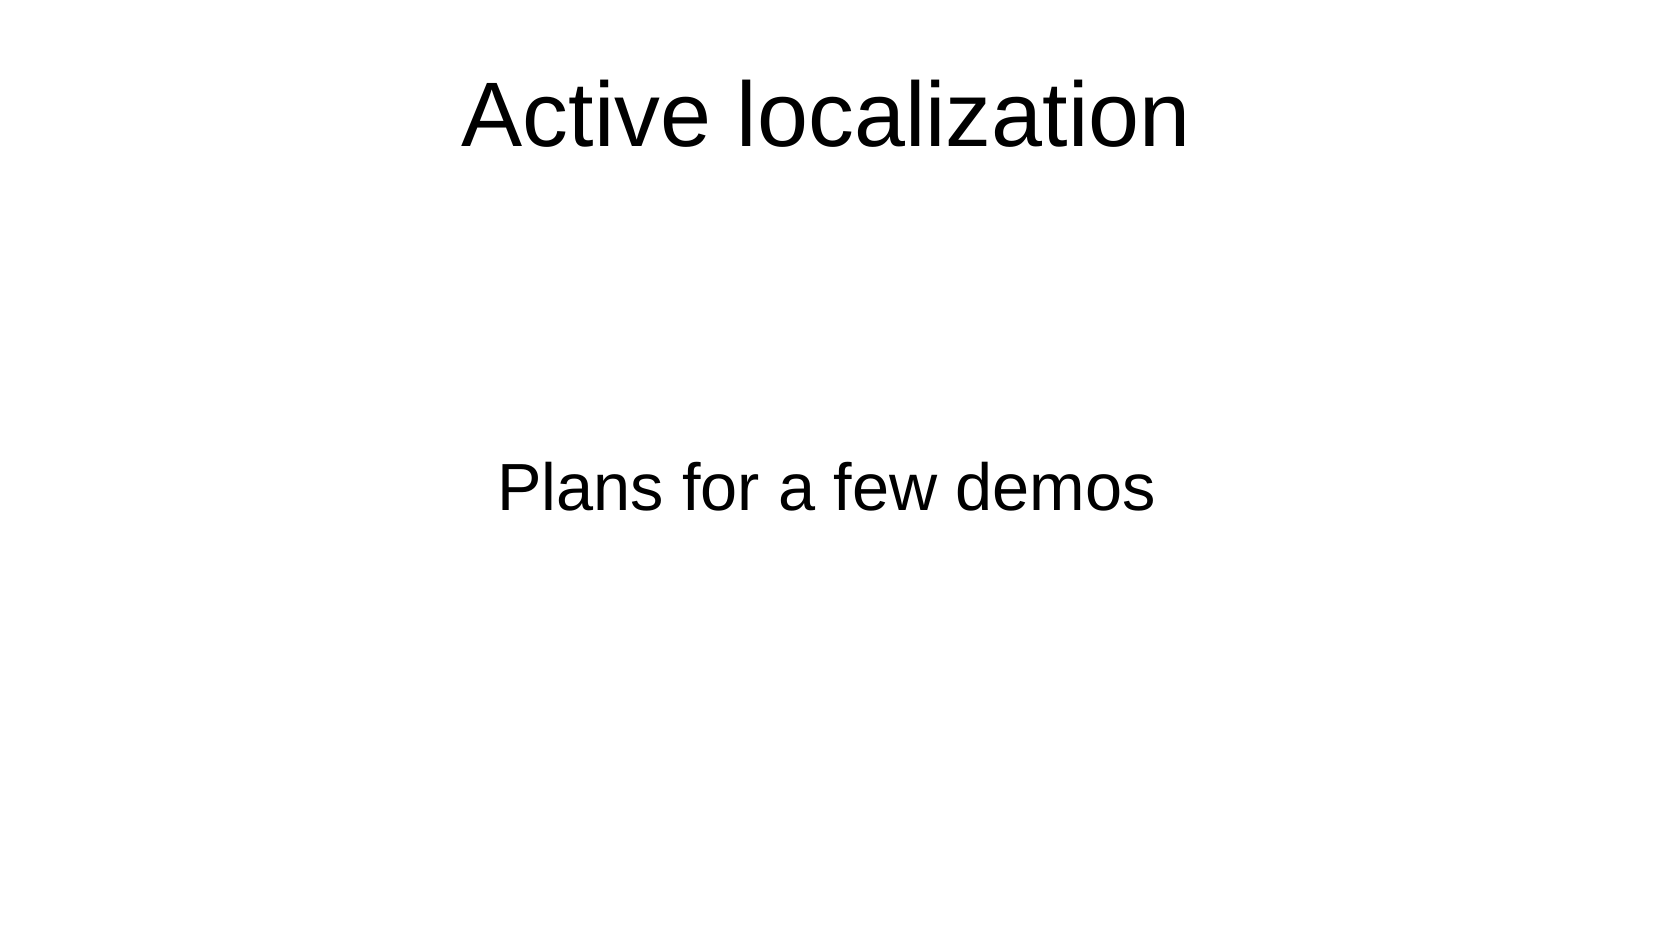

# Active localization
Plans for a few demos